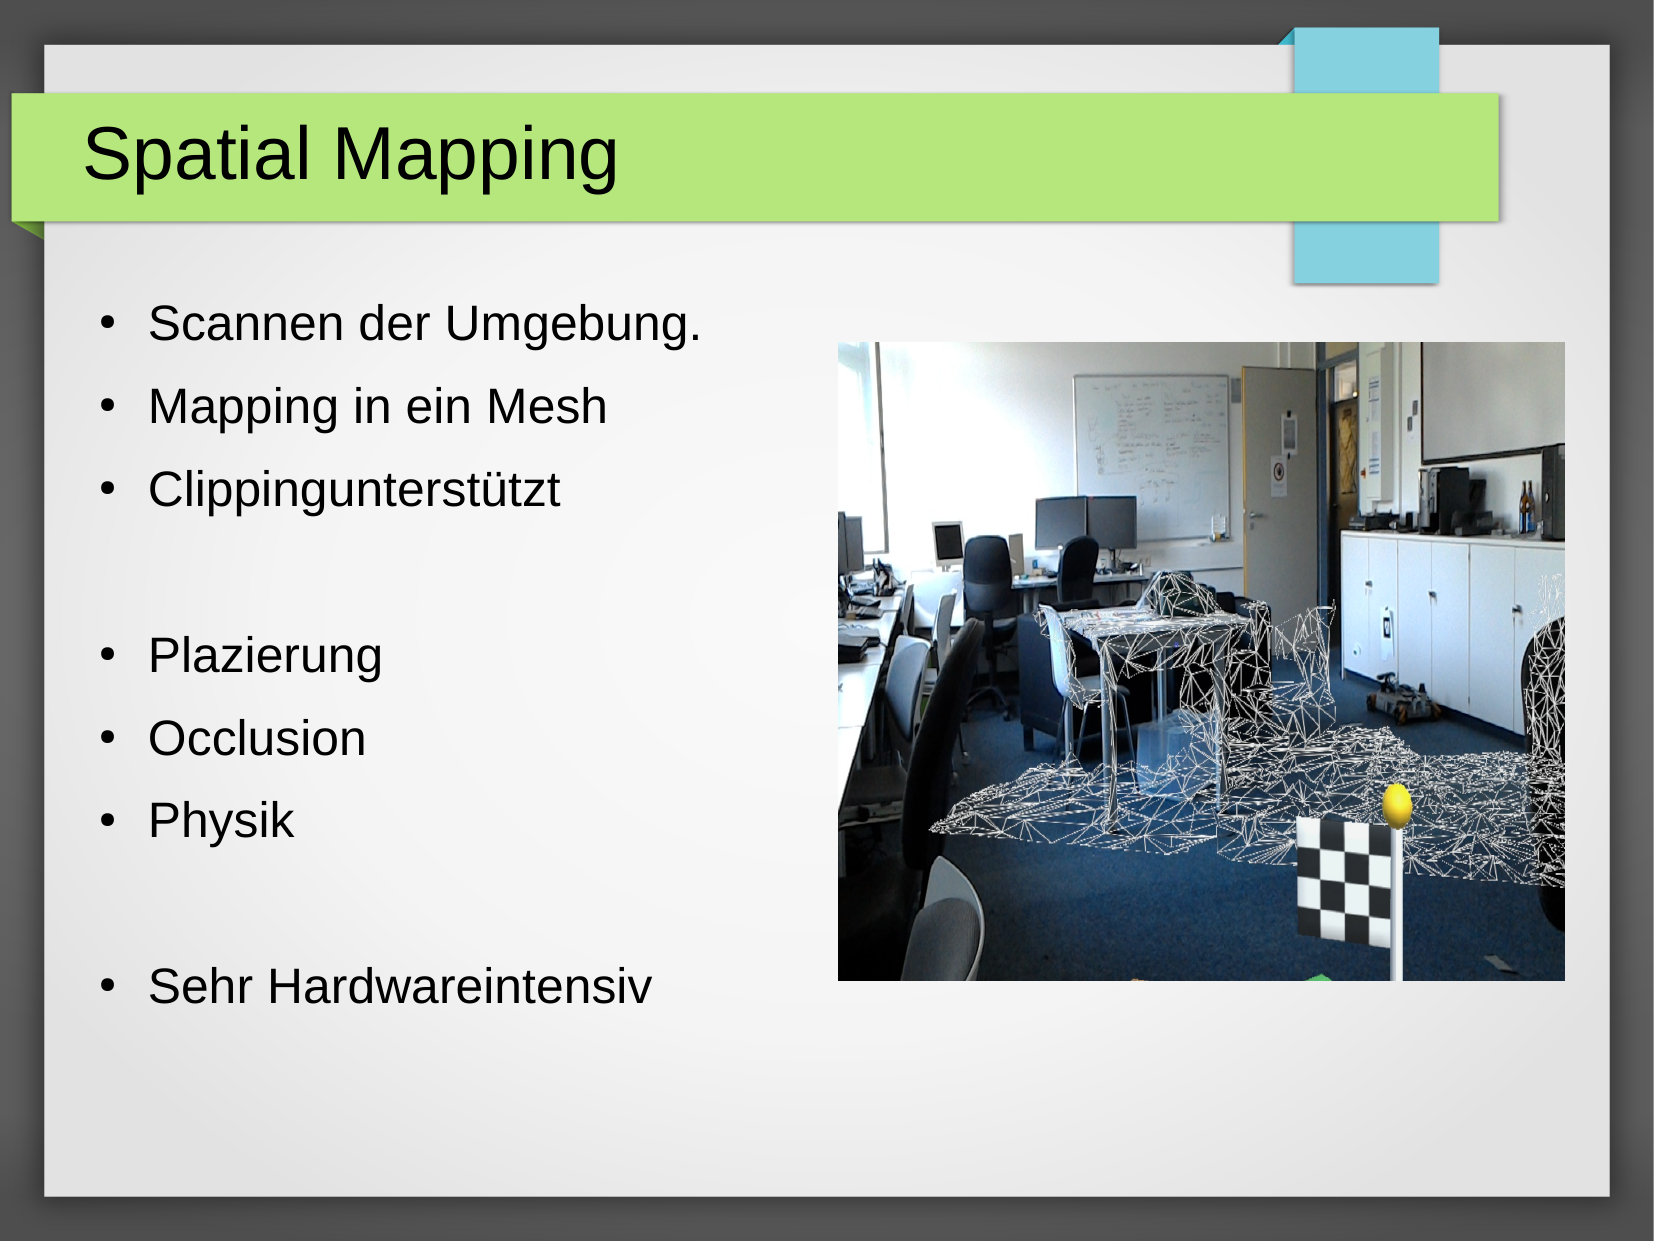

# Spatial Mapping
Scannen der Umgebung.
Mapping in ein Mesh
Clippingunterstützt
Plazierung
Occlusion
Physik
Sehr Hardwareintensiv